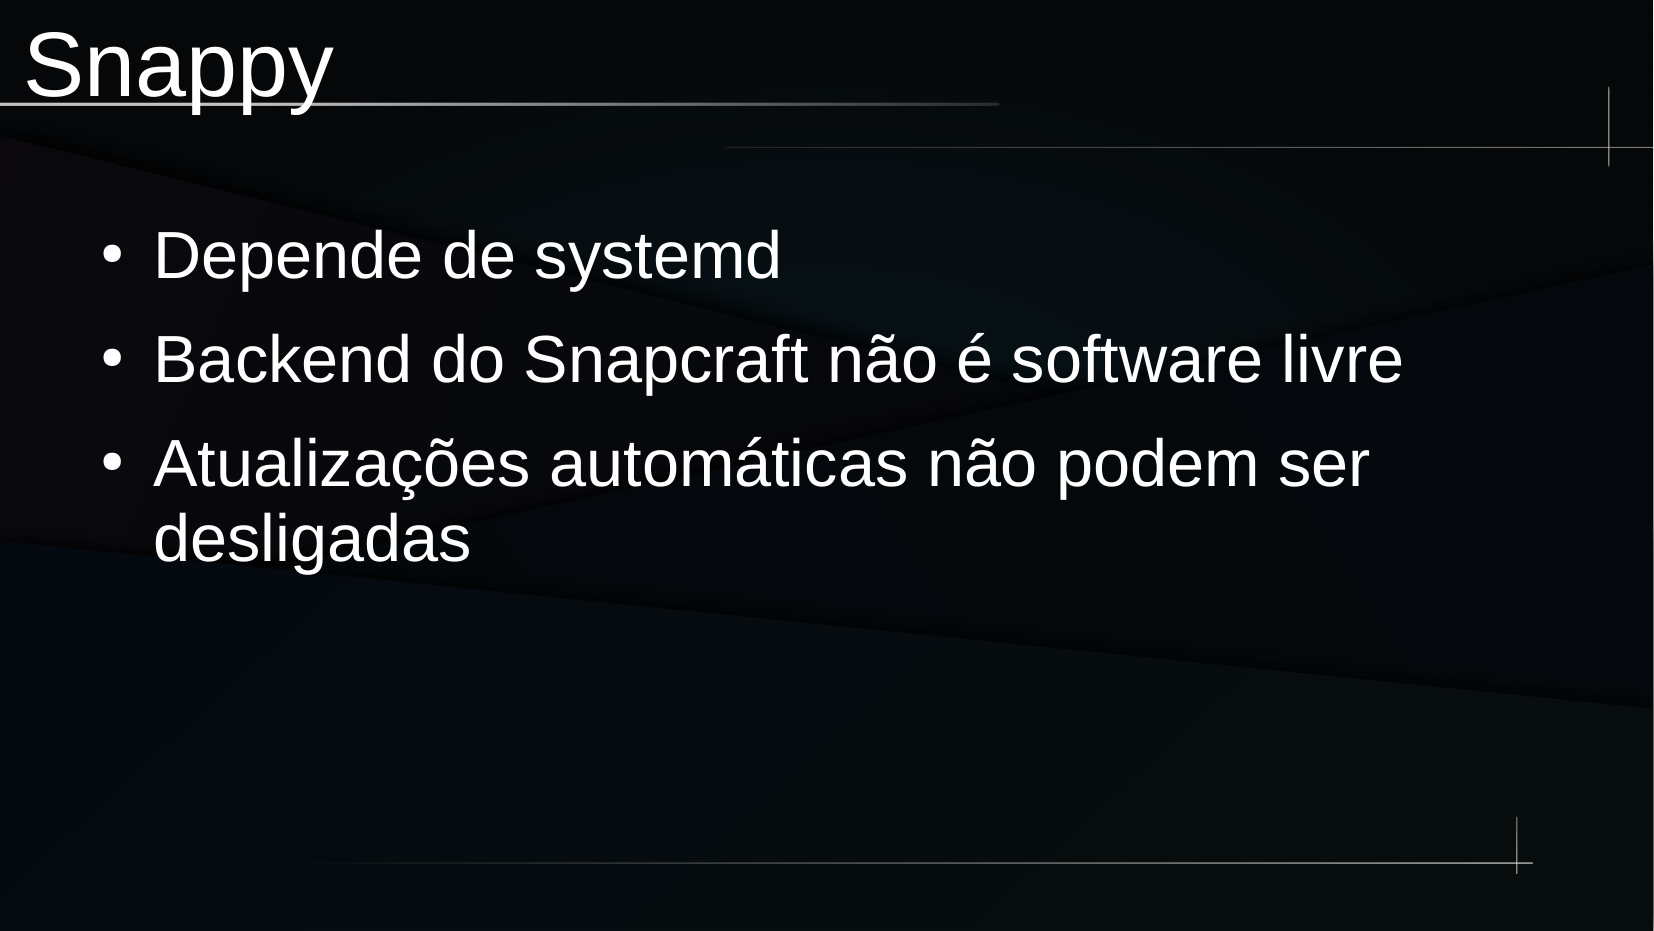

# Snappy
Depende de systemd
Backend do Snapcraft não é software livre
Atualizações automáticas não podem ser desligadas